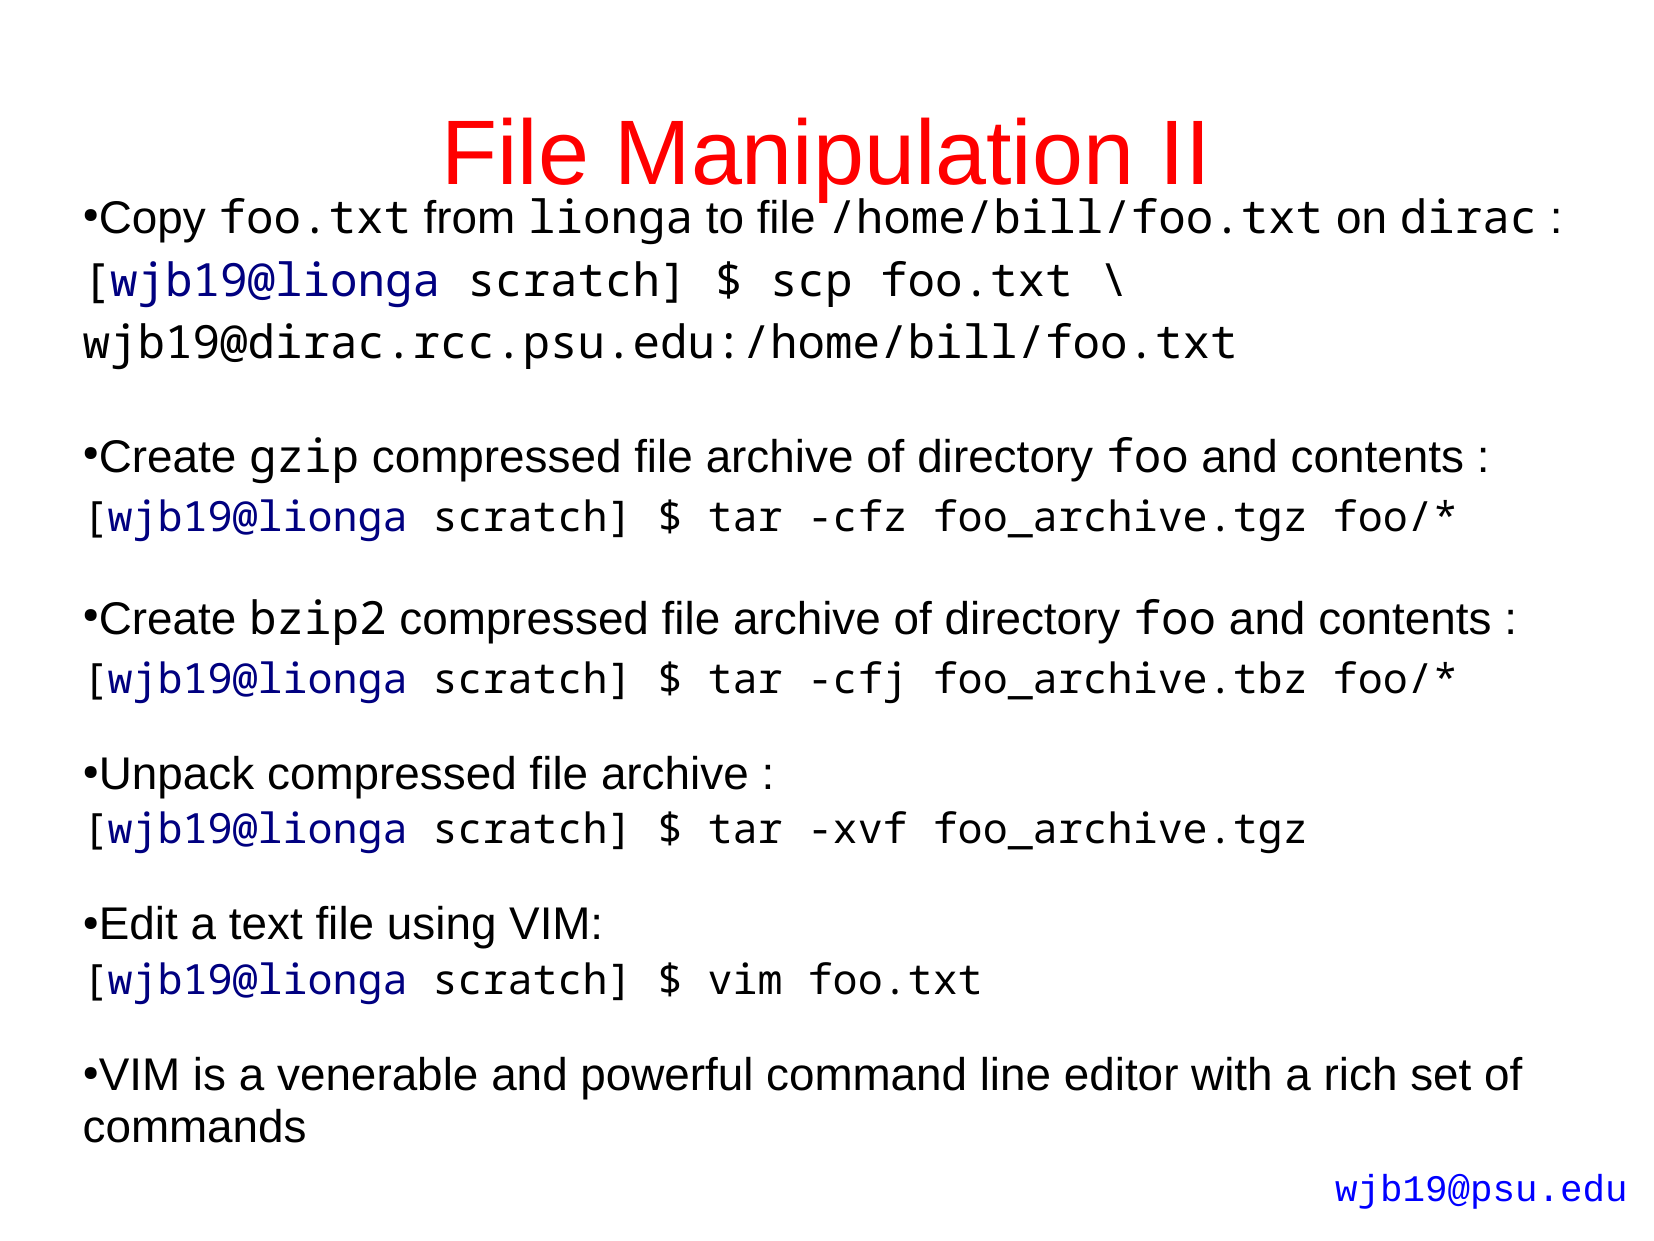

# File Manipulation II
Copy foo.txt from lionga to file /home/bill/foo.txt on dirac :
[wjb19@lionga scratch] $ scp foo.txt \
wjb19@dirac.rcc.psu.edu:/home/bill/foo.txt
Create gzip compressed file archive of directory foo and contents :
[wjb19@lionga scratch] $ tar -cfz foo_archive.tgz foo/*
Create bzip2 compressed file archive of directory foo and contents :
[wjb19@lionga scratch] $ tar -cfj foo_archive.tbz foo/*
Unpack compressed file archive :
[wjb19@lionga scratch] $ tar -xvf foo_archive.tgz
Edit a text file using VIM:
[wjb19@lionga scratch] $ vim foo.txt
VIM is a venerable and powerful command line editor with a rich set of commands
wjb19@psu.edu